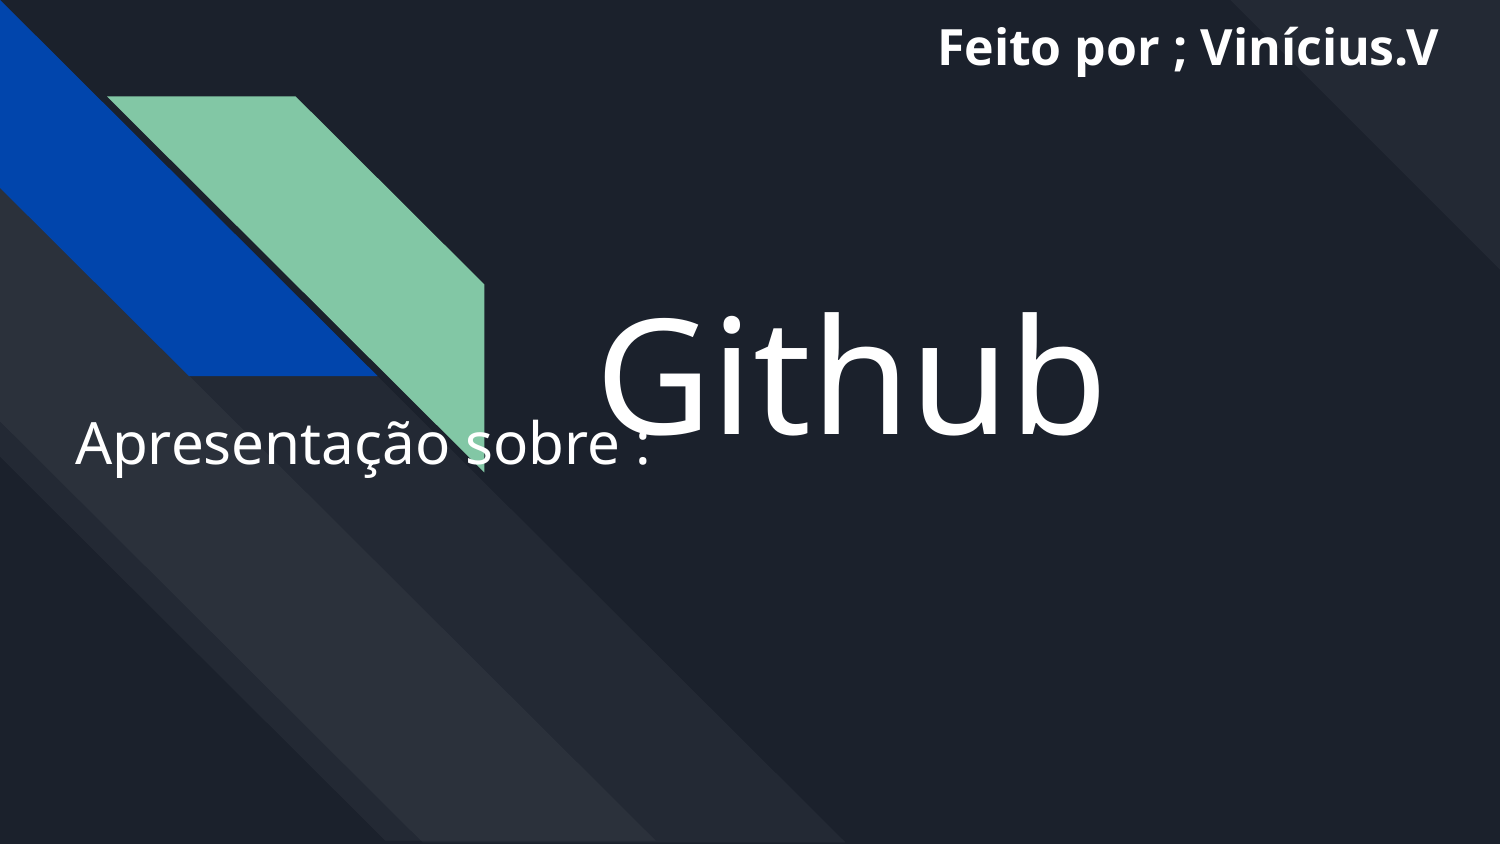

Feito por ; Vinícius.V
Apresentação sobre :
# Github